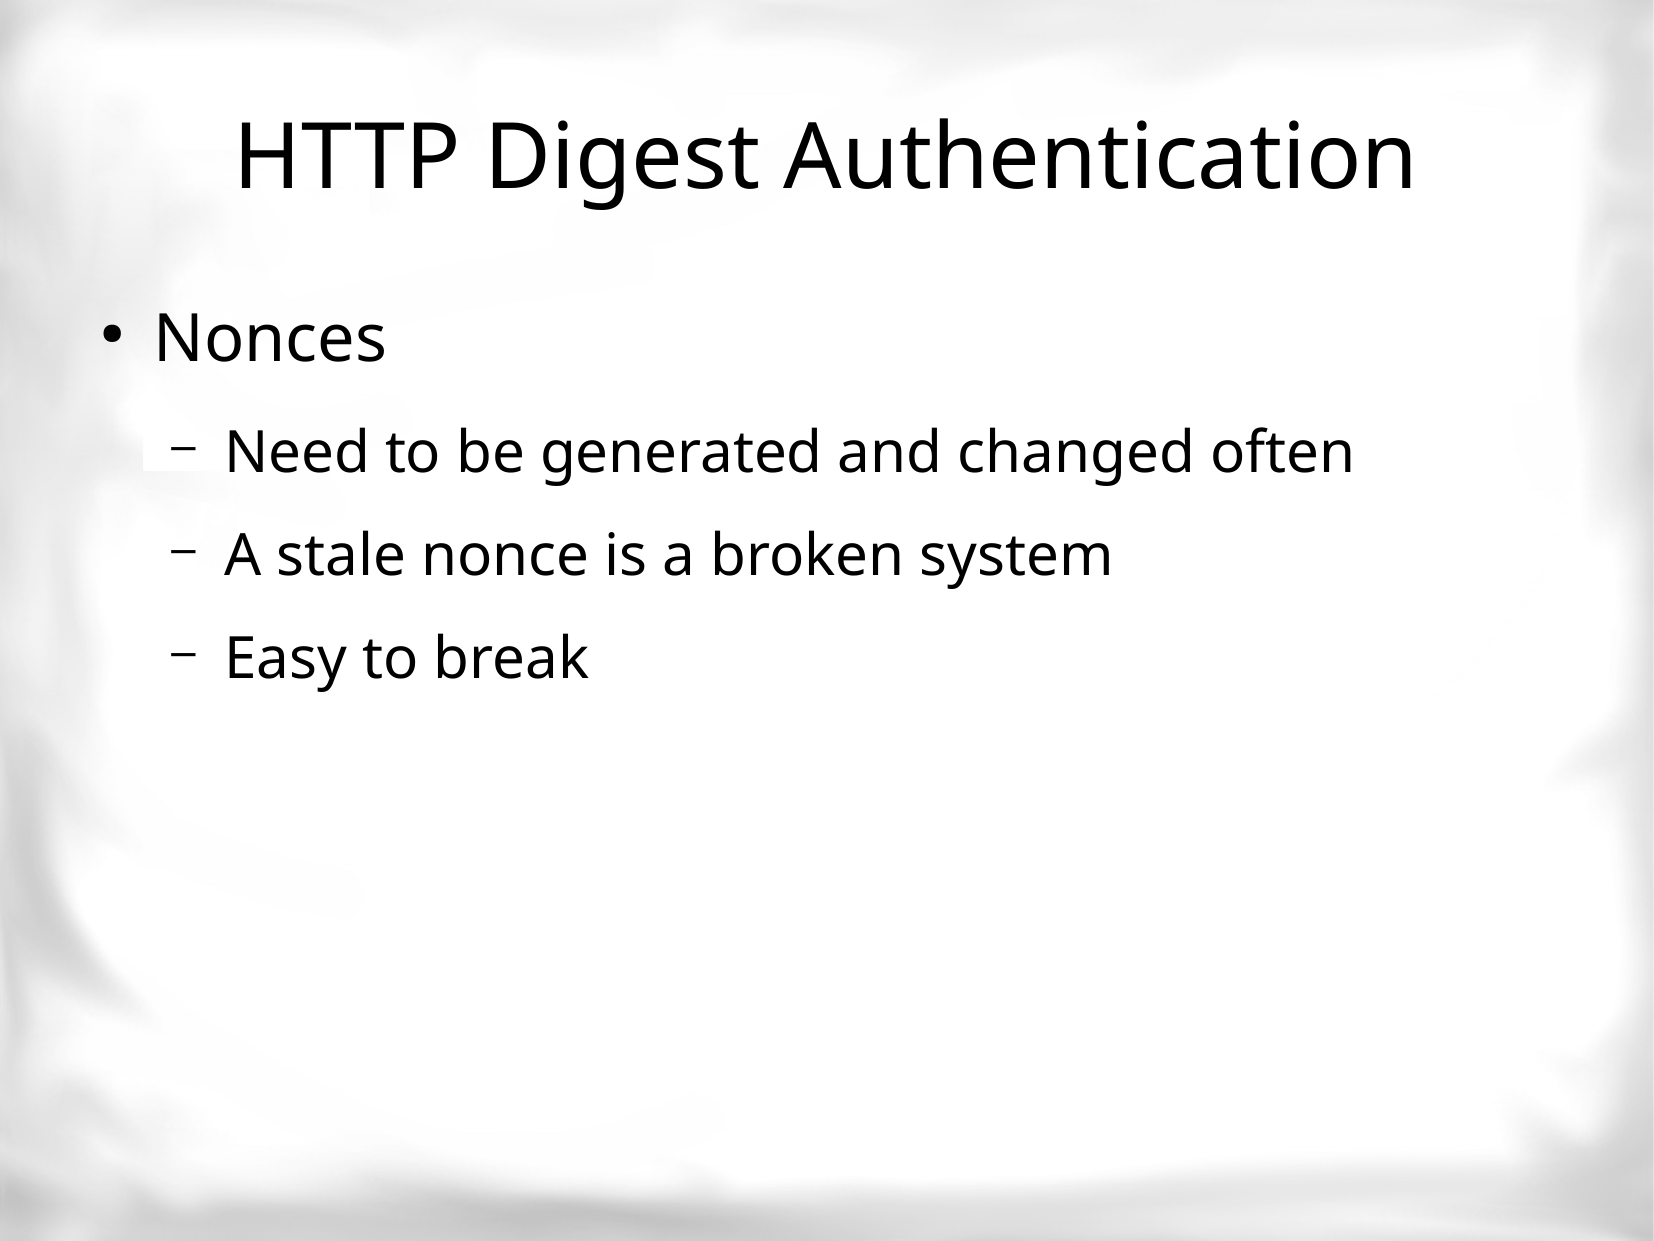

# HTTP Digest Authentication
Nonces
Need to be generated and changed often
A stale nonce is a broken system
Easy to break